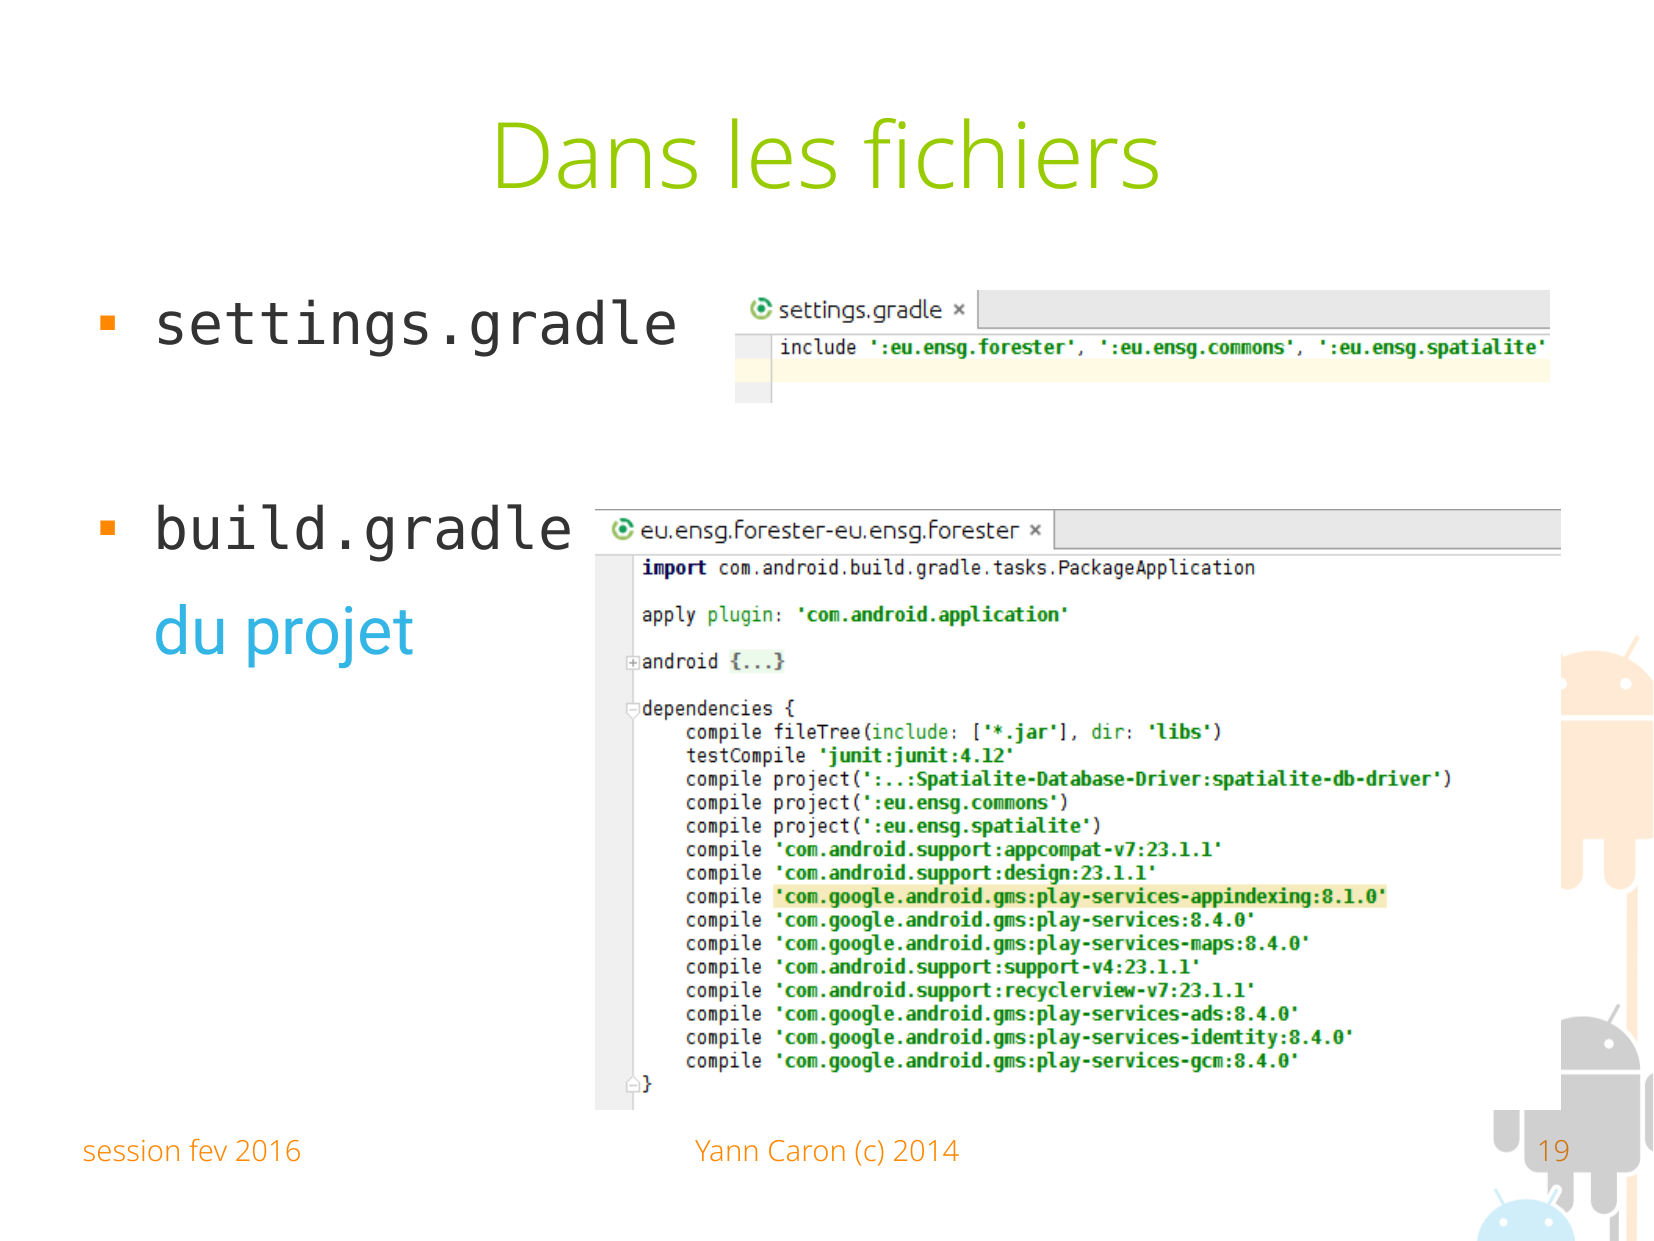

# Dans les fichiers
settings.gradle
build.gradle
du projet
session fev 2016
Yann Caron (c) 2014
19